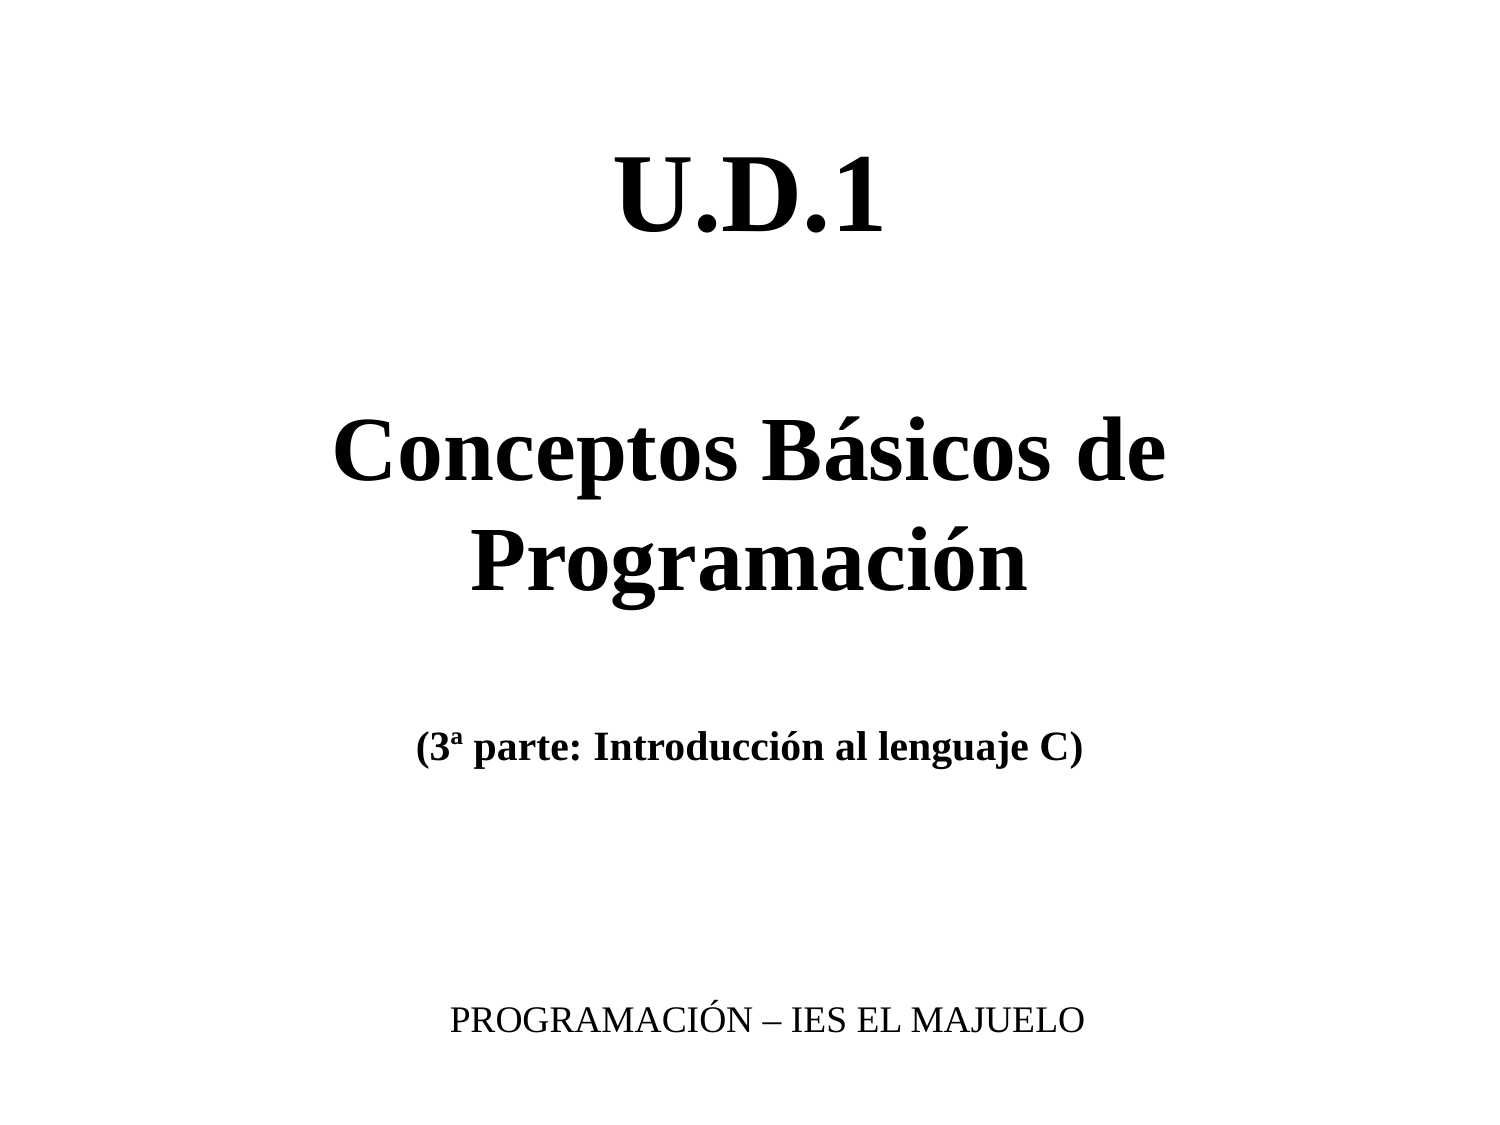

# U.D.1 Conceptos Básicos de Programación (3ª parte: Introducción al lenguaje C)
PROGRAMACIÓN – IES EL MAJUELO